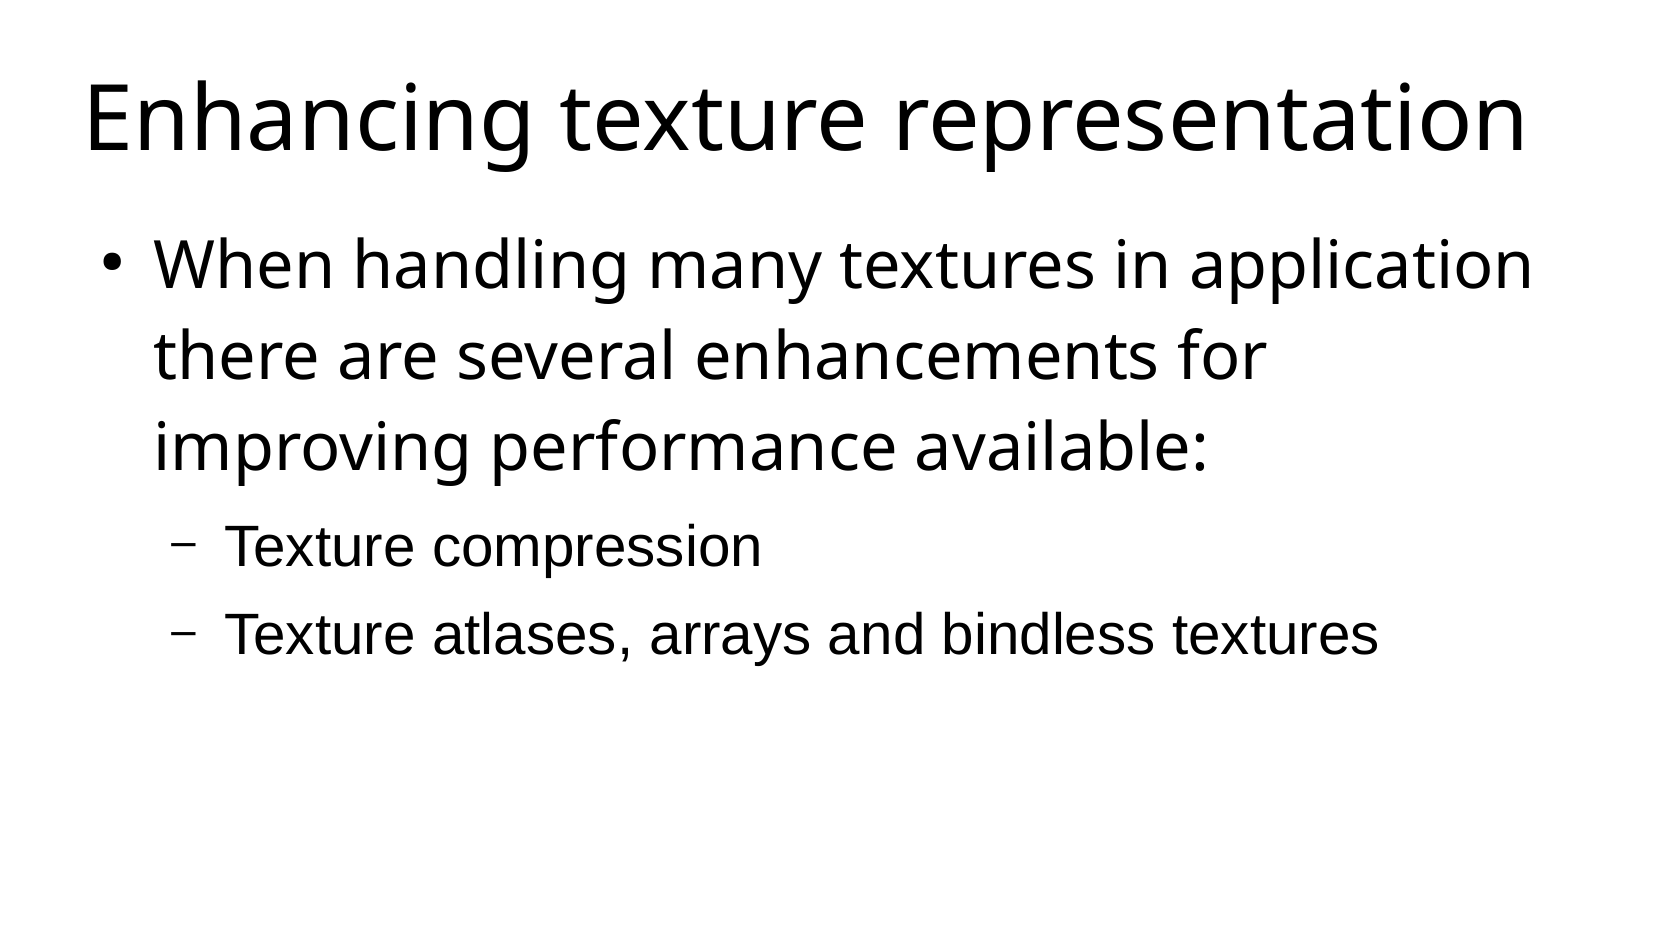

# Enhancing texture representation
When handling many textures in application there are several enhancements for improving performance available:
Texture compression
Texture atlases, arrays and bindless textures